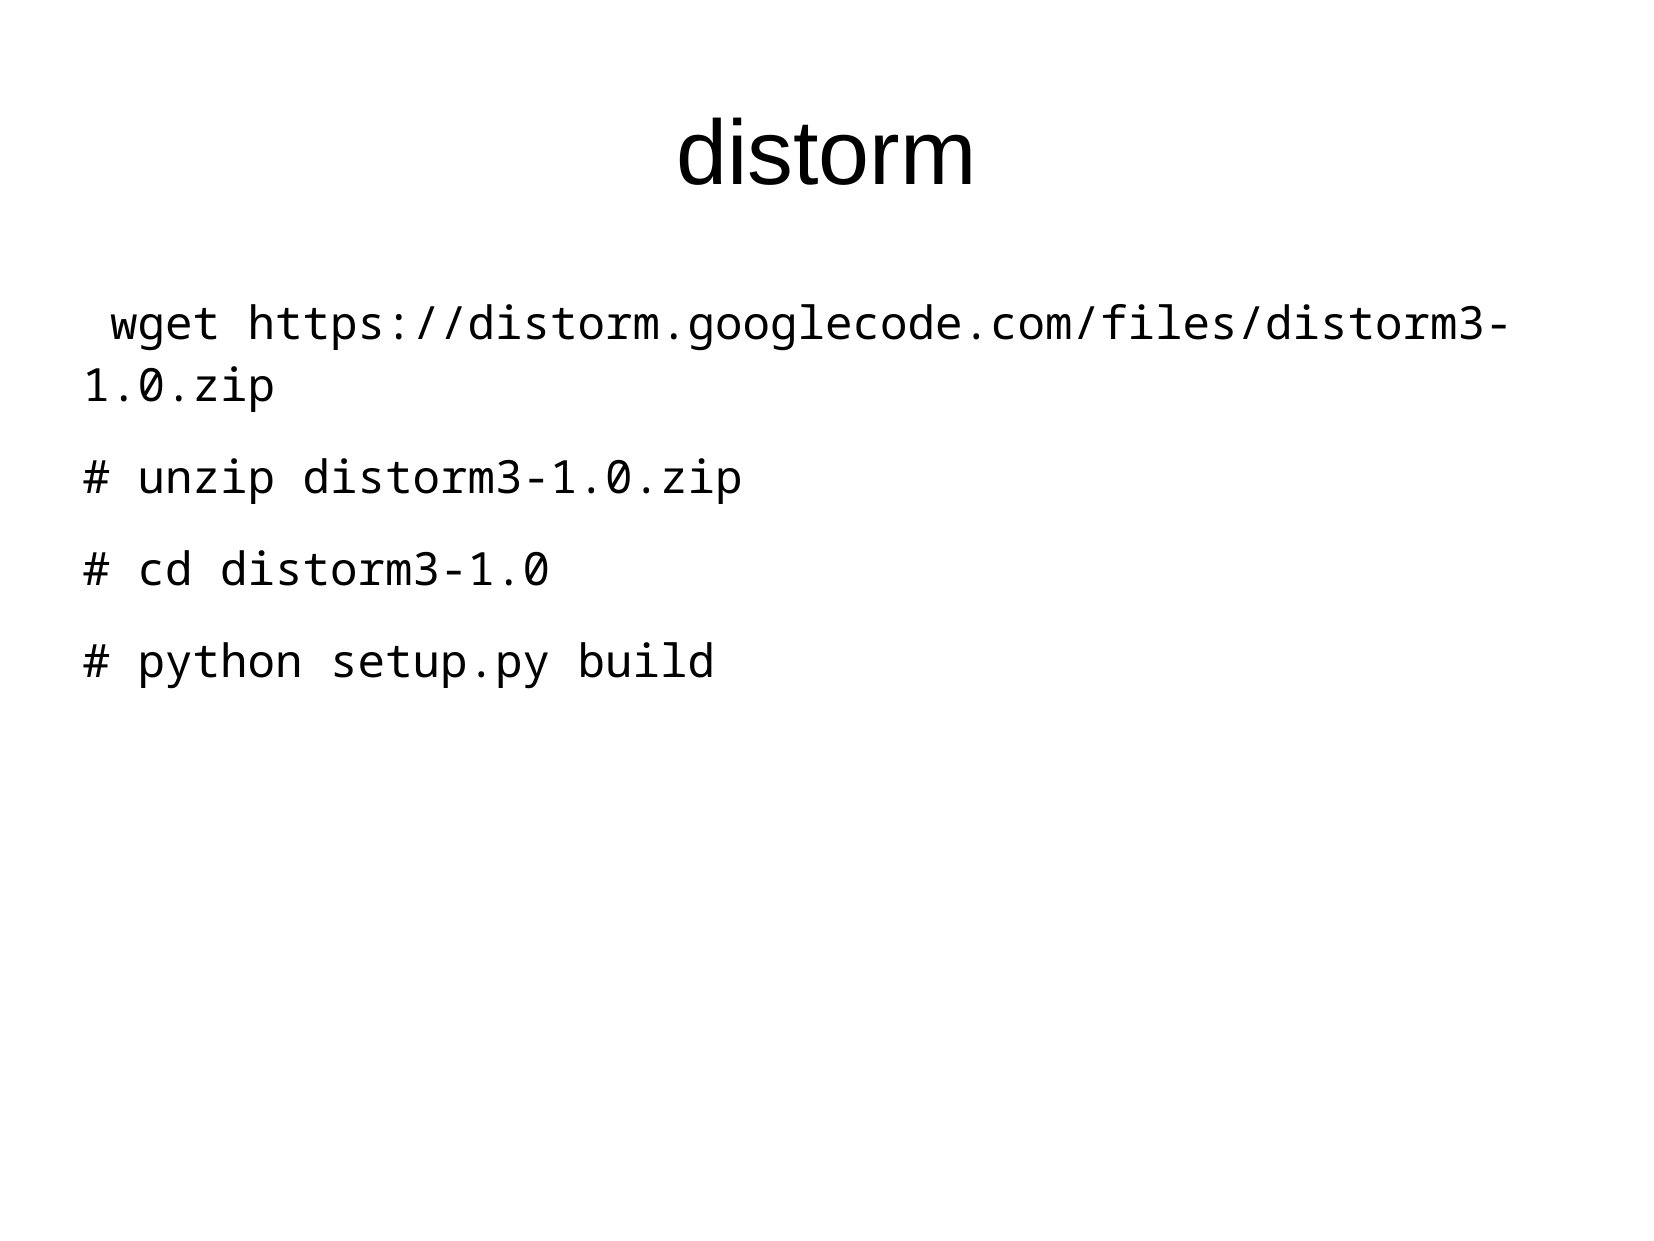

# distorm
 wget https://distorm.googlecode.com/files/distorm3-1.0.zip
# unzip distorm3-1.0.zip
# cd distorm3-1.0
# python setup.py build